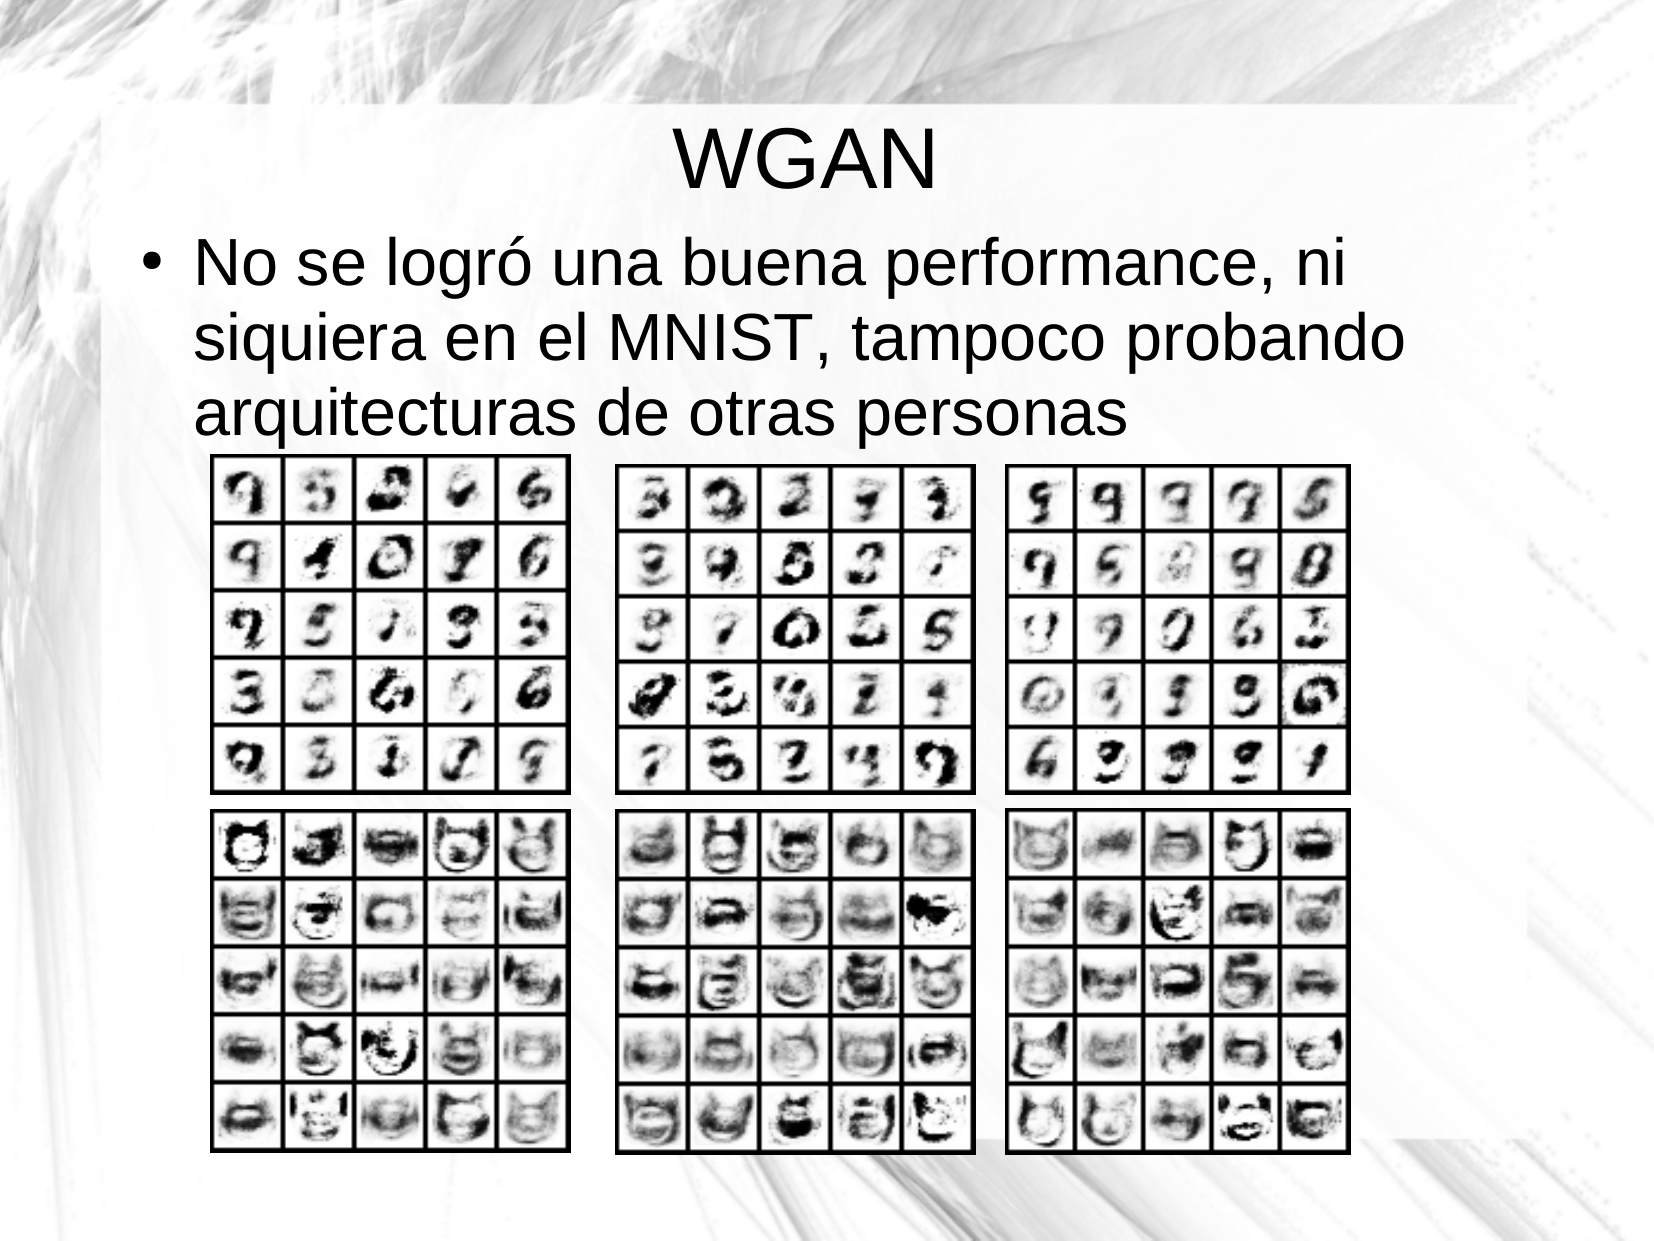

# WGAN
No se logró una buena performance, ni siquiera en el MNIST, tampoco probando arquitecturas de otras personas